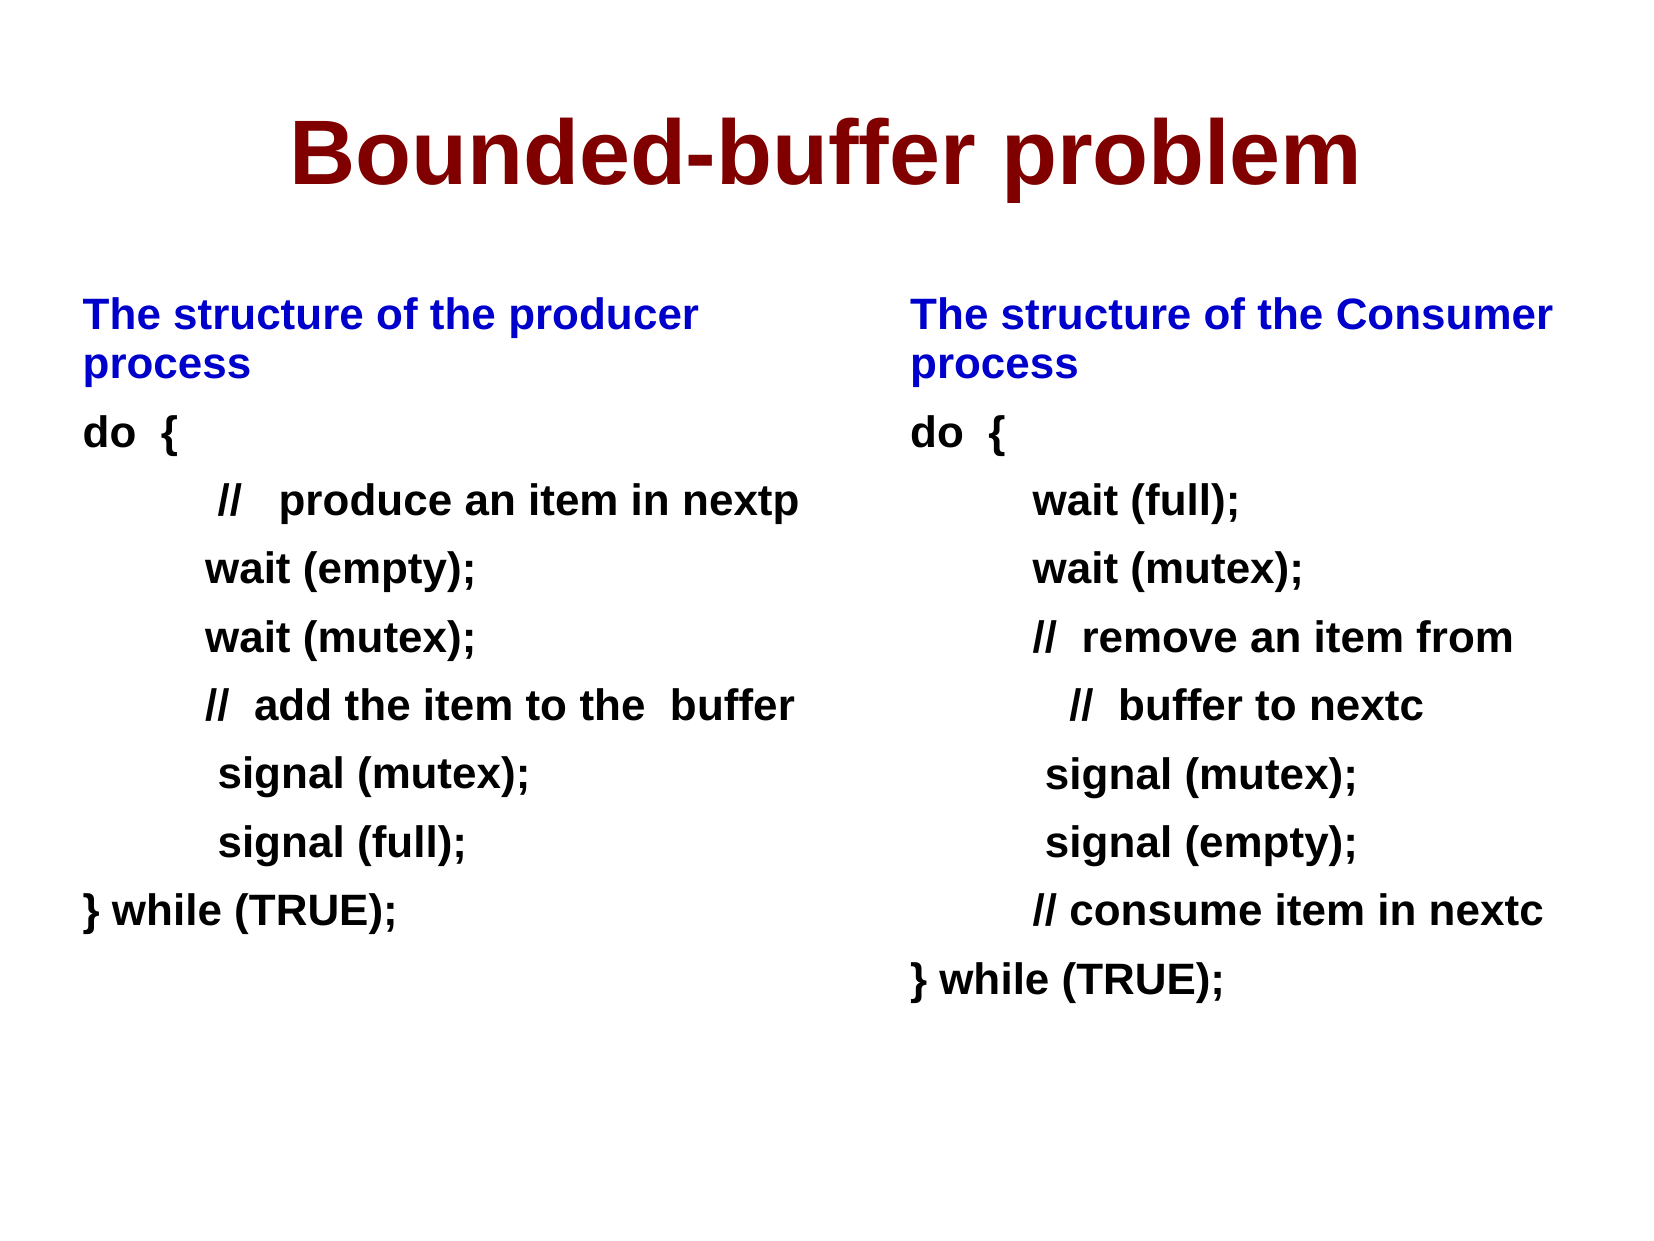

# Bounded-buffer problem
The structure of the producer process
do {
 // produce an item in nextp
 wait (empty);
 wait (mutex);
 // add the item to the buffer
 signal (mutex);
 signal (full);
} while (TRUE);
The structure of the Consumer process
do {
 wait (full);
 wait (mutex);
 // remove an item from
 // buffer to nextc
 signal (mutex);
 signal (empty);
 // consume item in nextc
} while (TRUE);